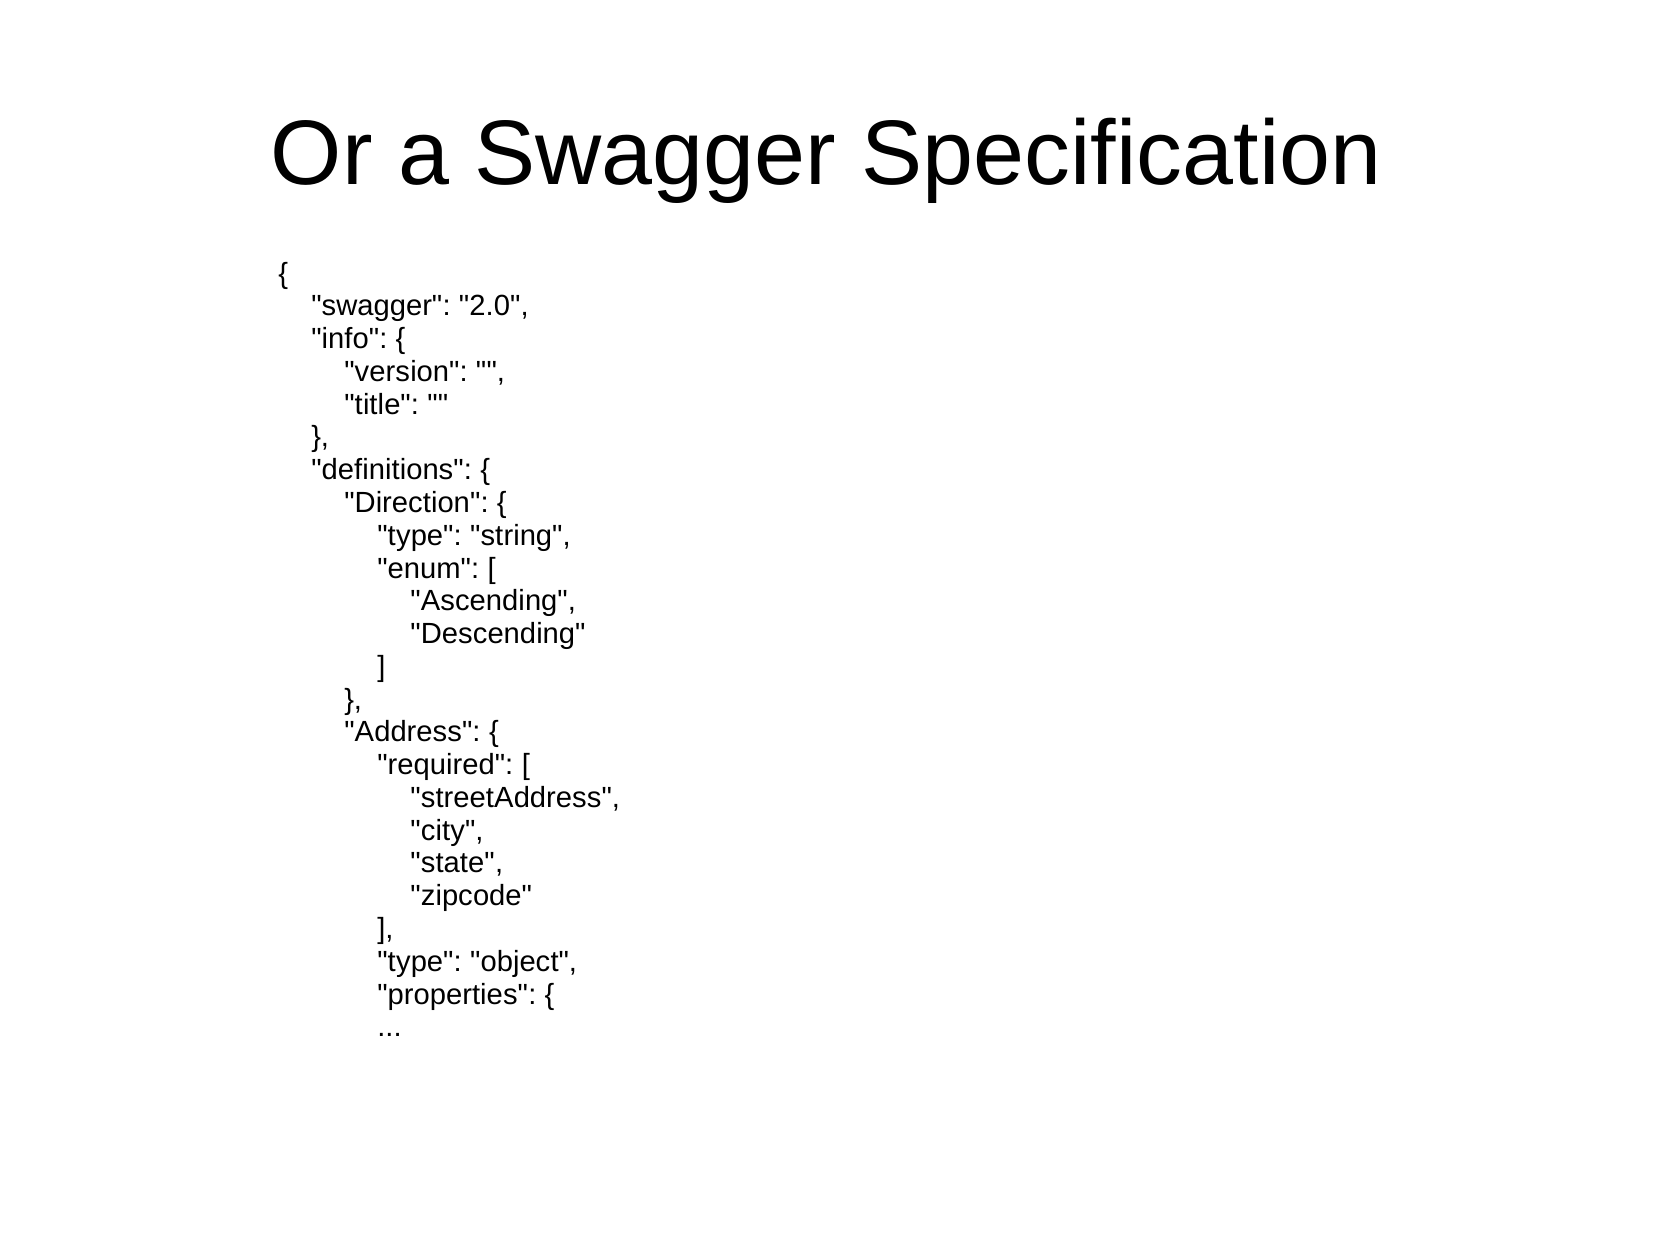

# Or a Swagger Specification
{
 "swagger": "2.0",
 "info": {
 "version": "",
 "title": ""
 },
 "definitions": {
 "Direction": {
 "type": "string",
 "enum": [
 "Ascending",
 "Descending"
 ]
 },
 "Address": {
 "required": [
 "streetAddress",
 "city",
 "state",
 "zipcode"
 ],
 "type": "object",
 "properties": {
 ...